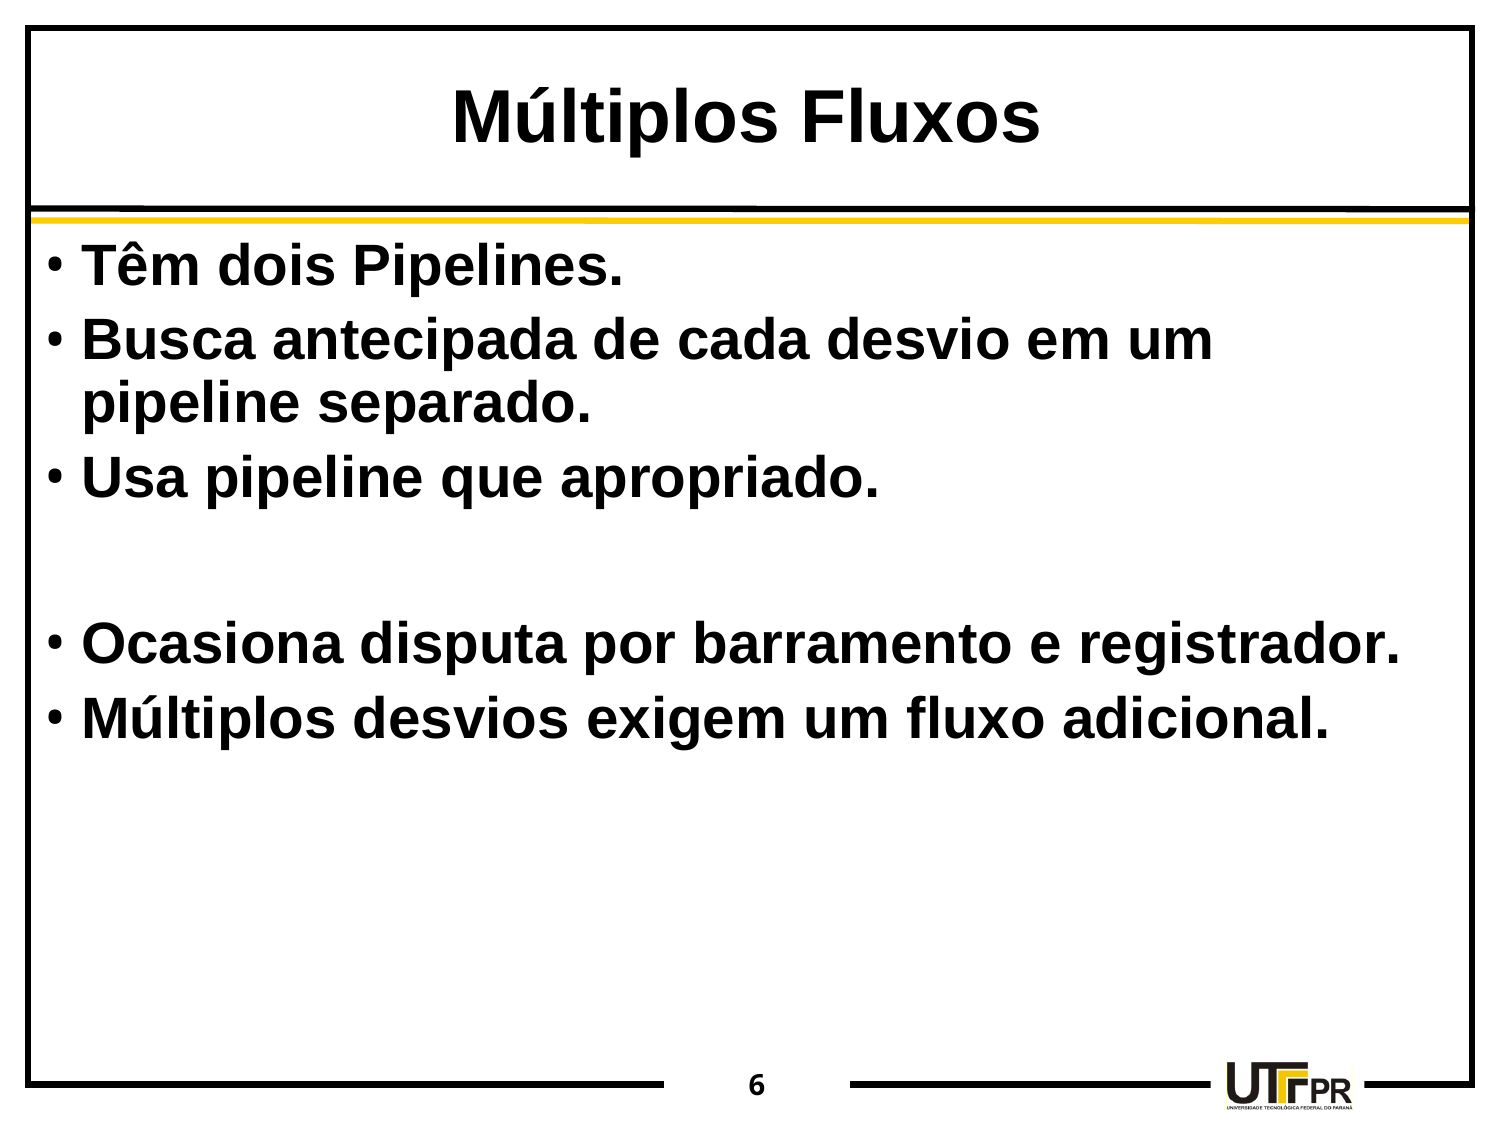

Múltiplos Fluxos
# Têm dois Pipelines.
Busca antecipada de cada desvio em um pipeline separado.
Usa pipeline que apropriado.
Ocasiona disputa por barramento e registrador.
Múltiplos desvios exigem um fluxo adicional.